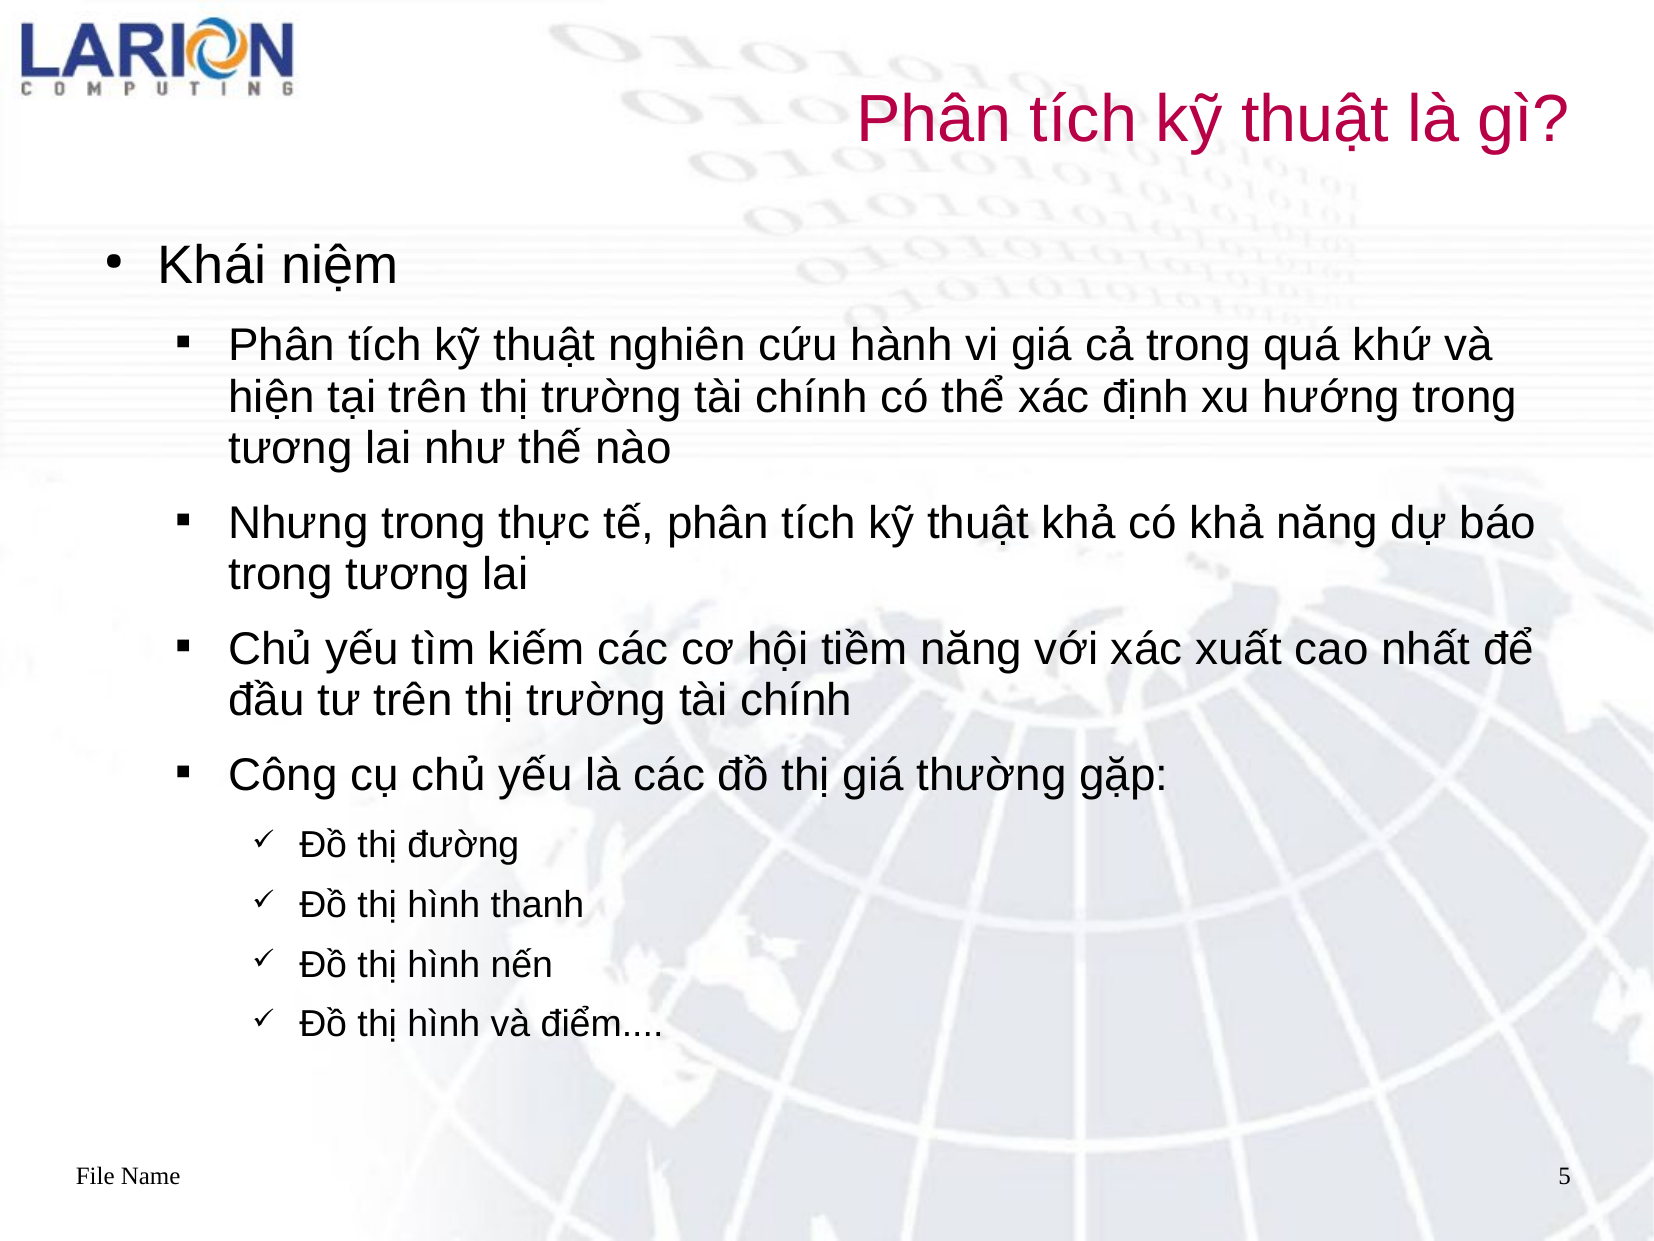

# Phân tích kỹ thuật là gì?
Khái niệm
Phân tích kỹ thuật nghiên cứu hành vi giá cả trong quá khứ và hiện tại trên thị trường tài chính có thể xác định xu hướng trong tương lai như thế nào
Nhưng trong thực tế, phân tích kỹ thuật khả có khả năng dự báo trong tương lai
Chủ yếu tìm kiếm các cơ hội tiềm năng với xác xuất cao nhất để đầu tư trên thị trường tài chính
Công cụ chủ yếu là các đồ thị giá thường gặp:
Đồ thị đường
Đồ thị hình thanh
Đồ thị hình nến
Đồ thị hình và điểm....
File Name
5